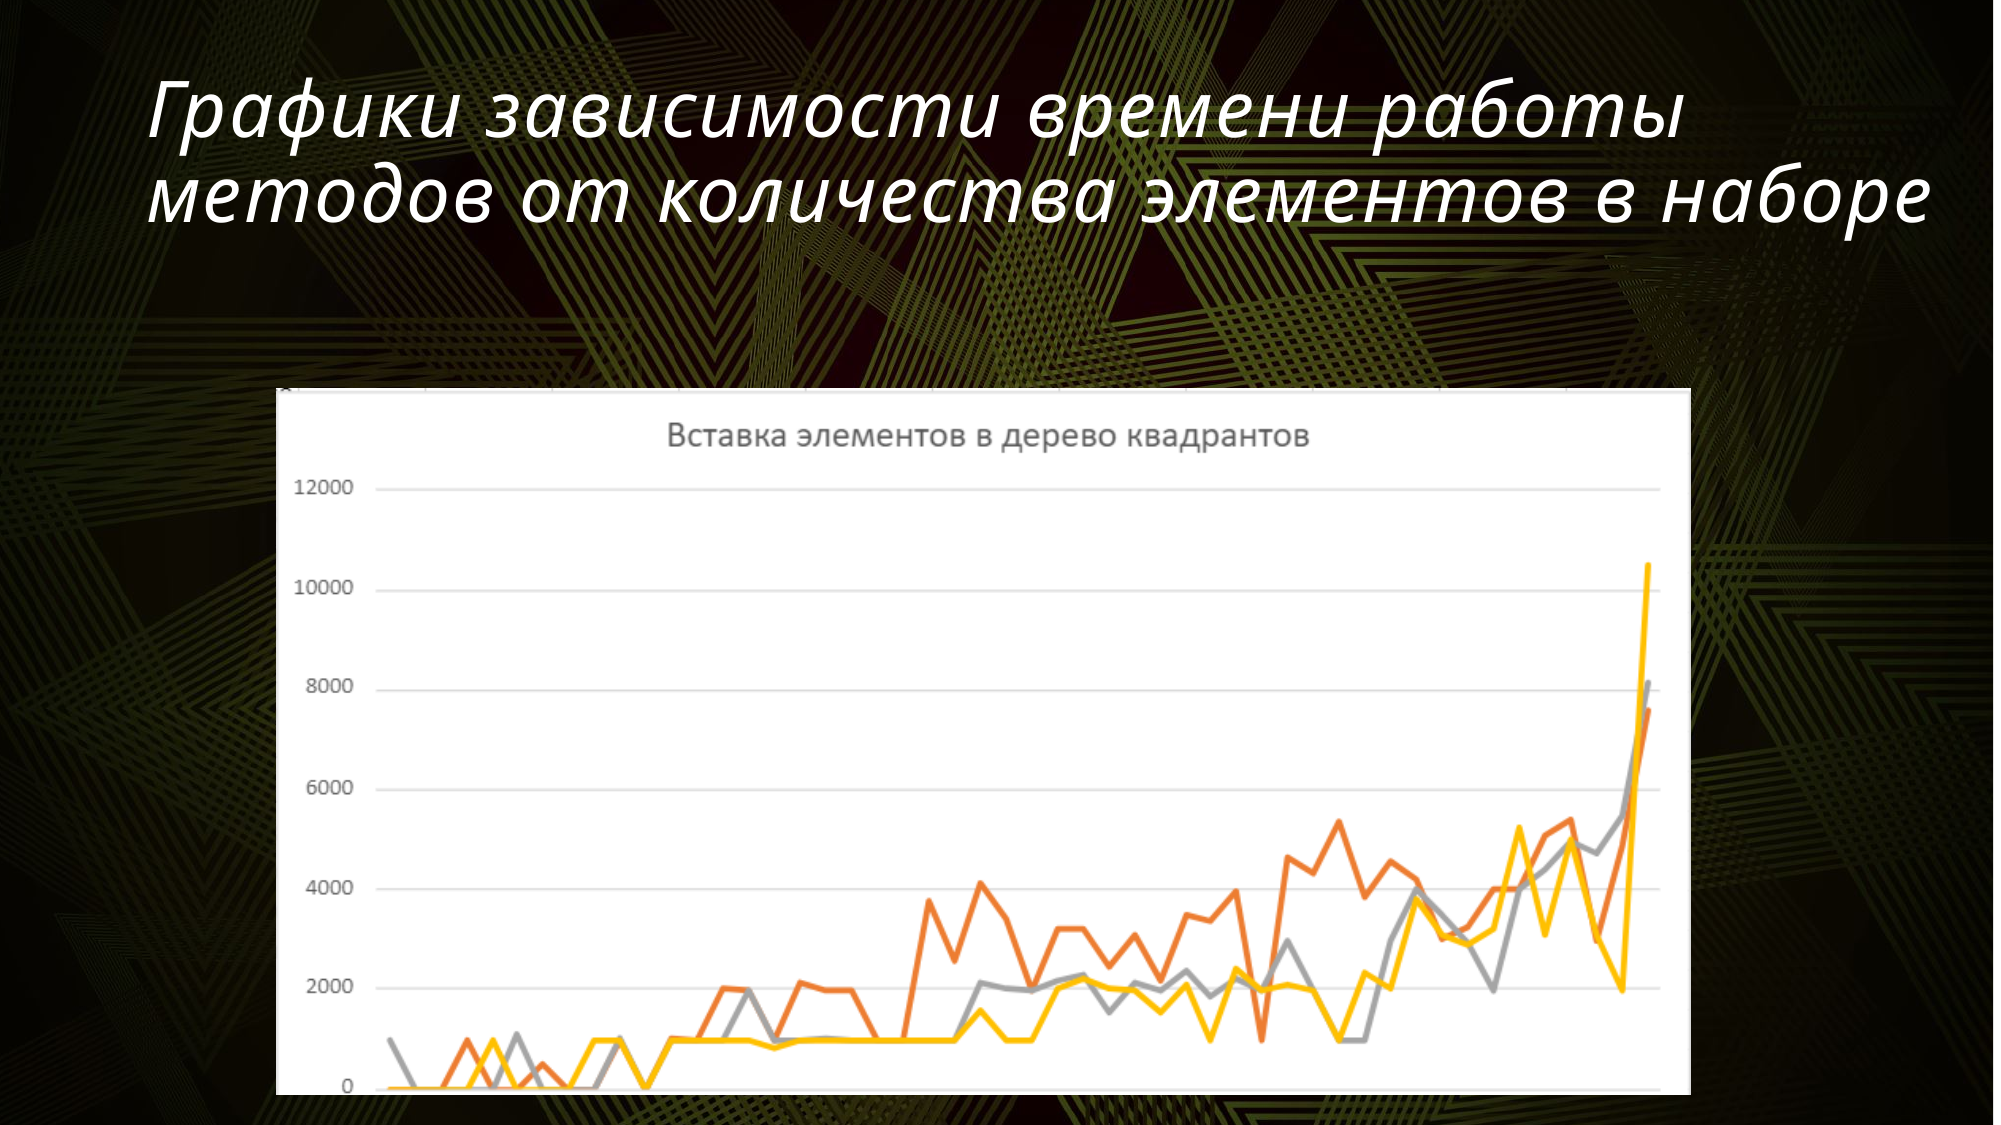

# Графики зависимости времени работы методов от количества элементов в наборе